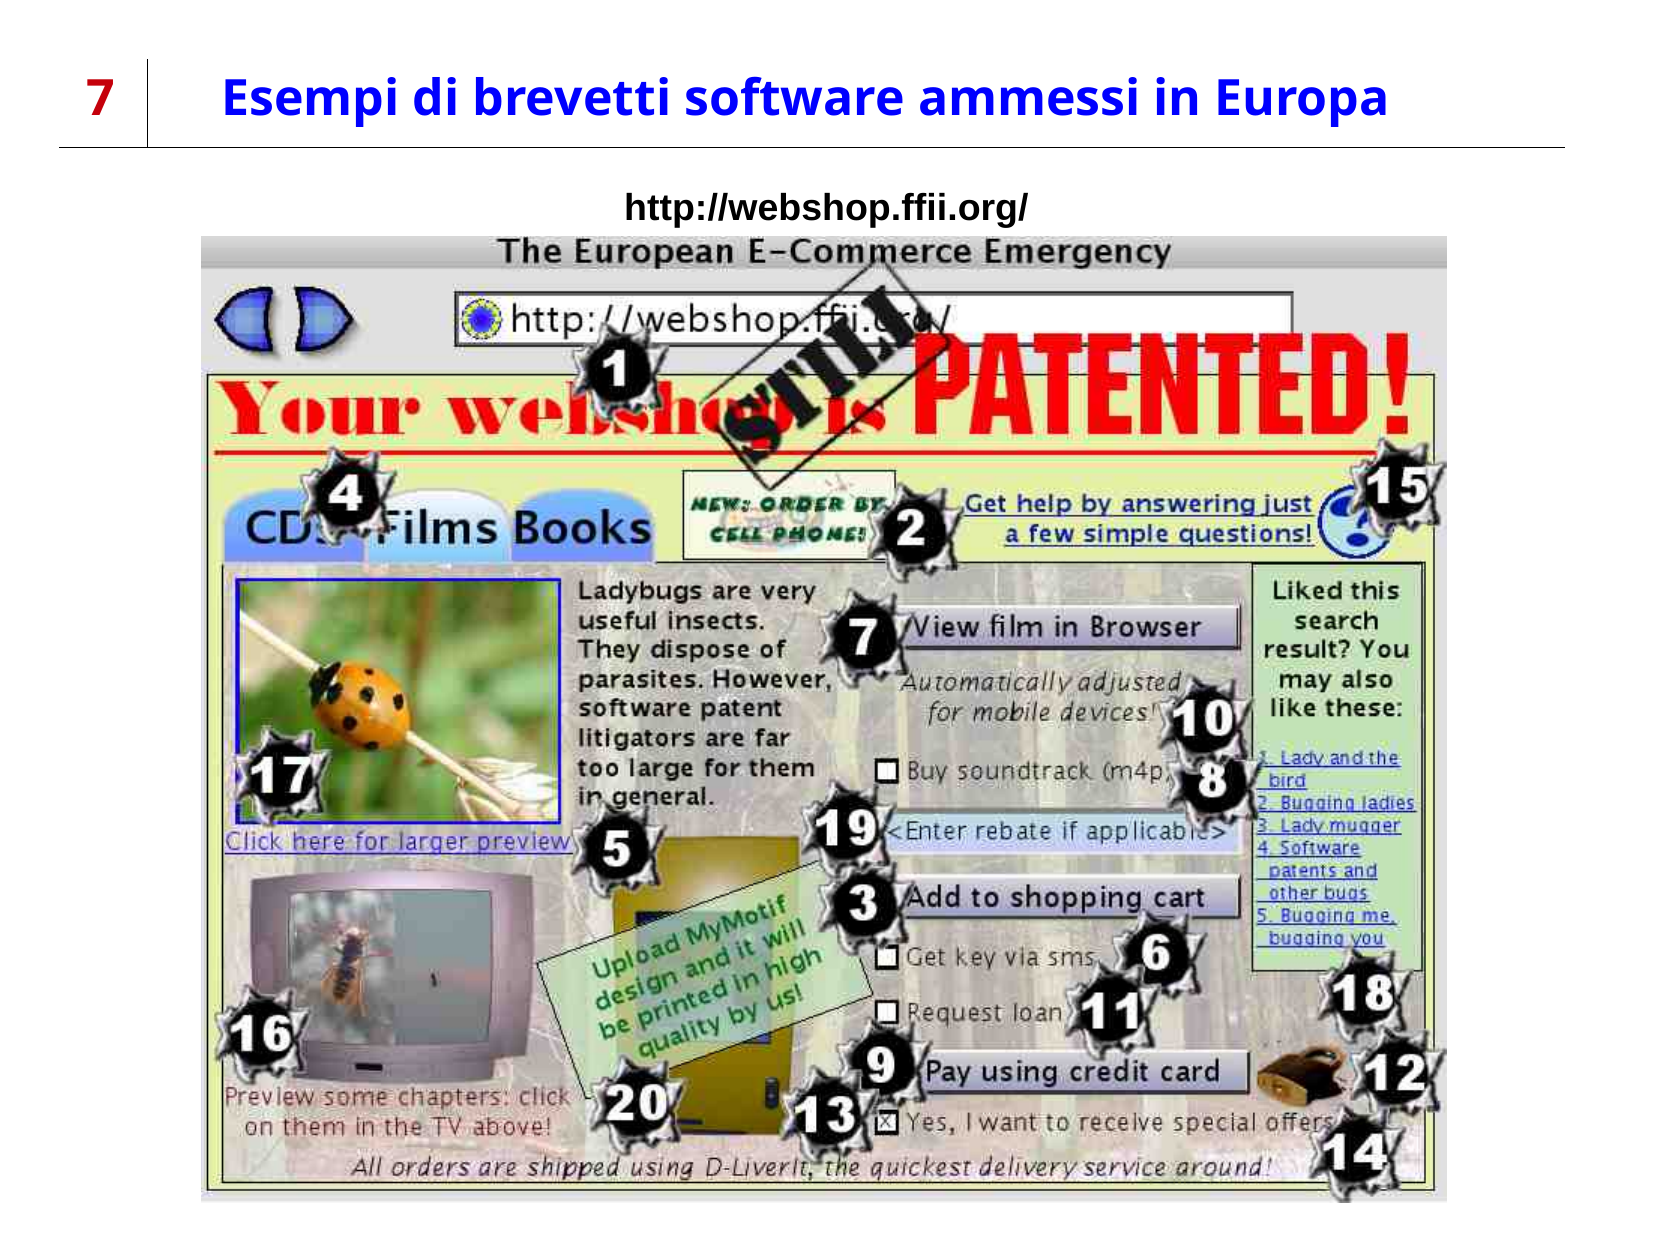

7		Esempi di brevetti software ammessi in Europa
http://webshop.ffii.org/